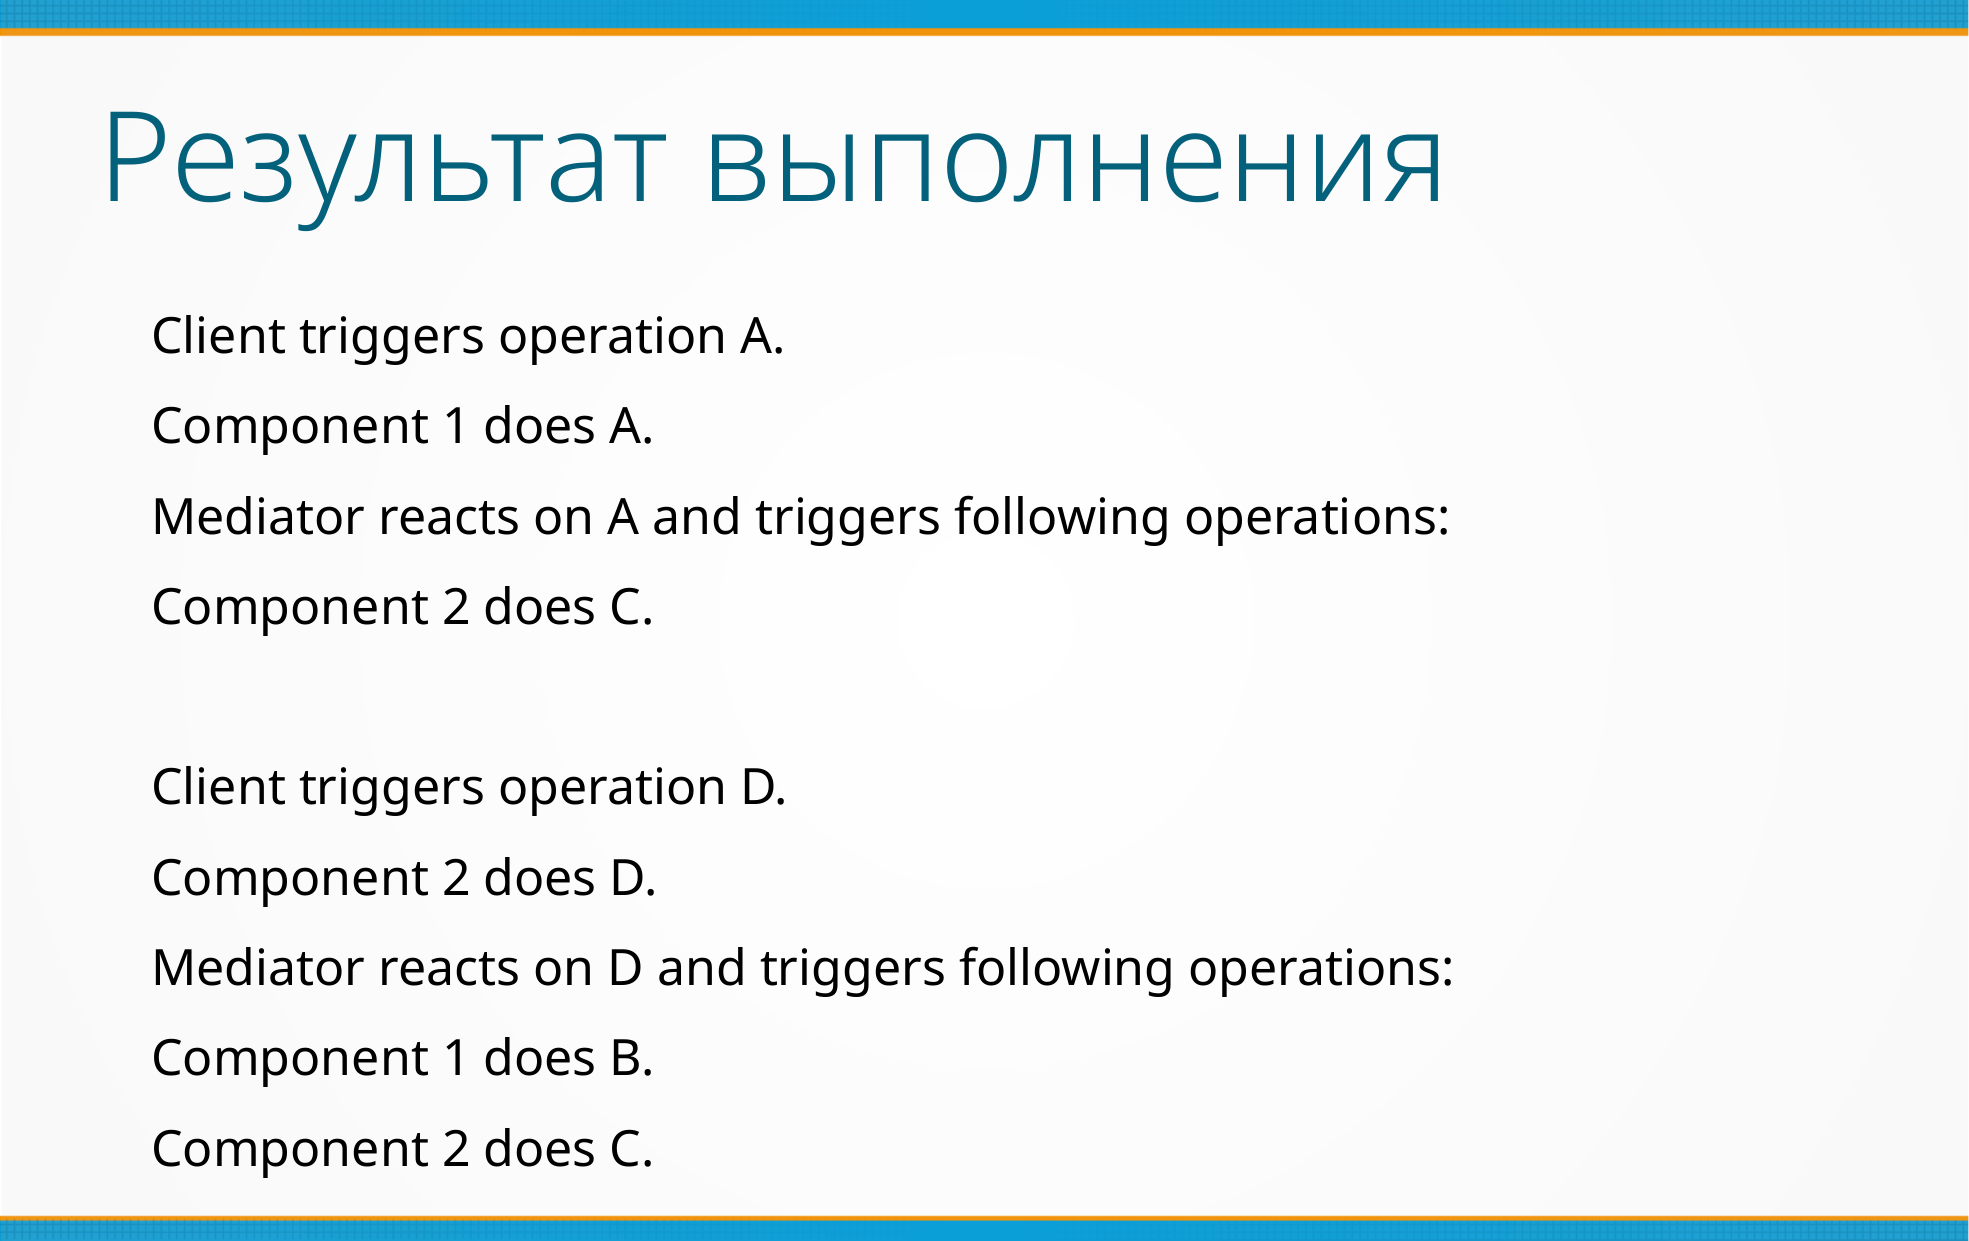

# Результат выполнения
Client triggers operation A.
Component 1 does A.
Mediator reacts on A and triggers following operations:
Component 2 does C.
Client triggers operation D.
Component 2 does D.
Mediator reacts on D and triggers following operations:
Component 1 does B.
Component 2 does C.